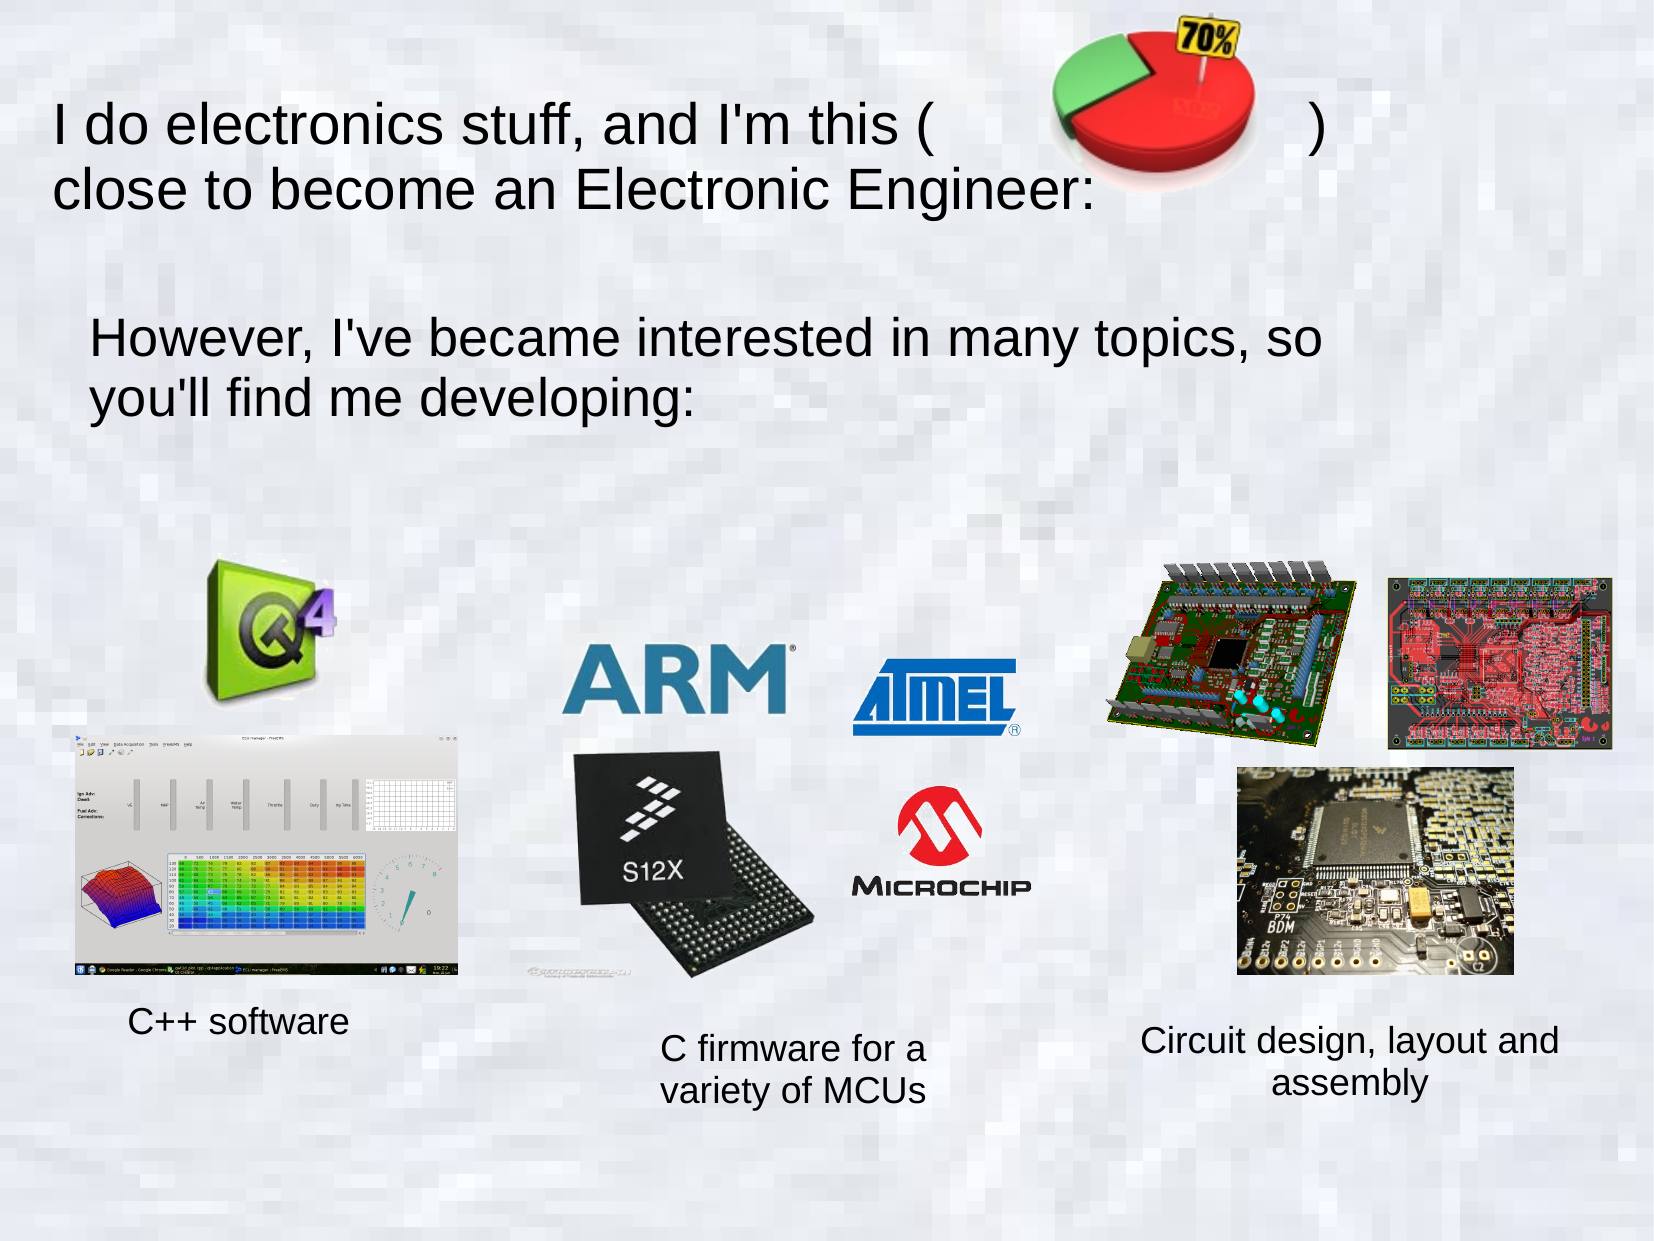

I do electronics stuff, and I'm this ( ) close to become an Electronic Engineer:
However, I've became interested in many topics, so you'll find me developing:
C++ software
Circuit design, layout and assembly
C firmware for a variety of MCUs